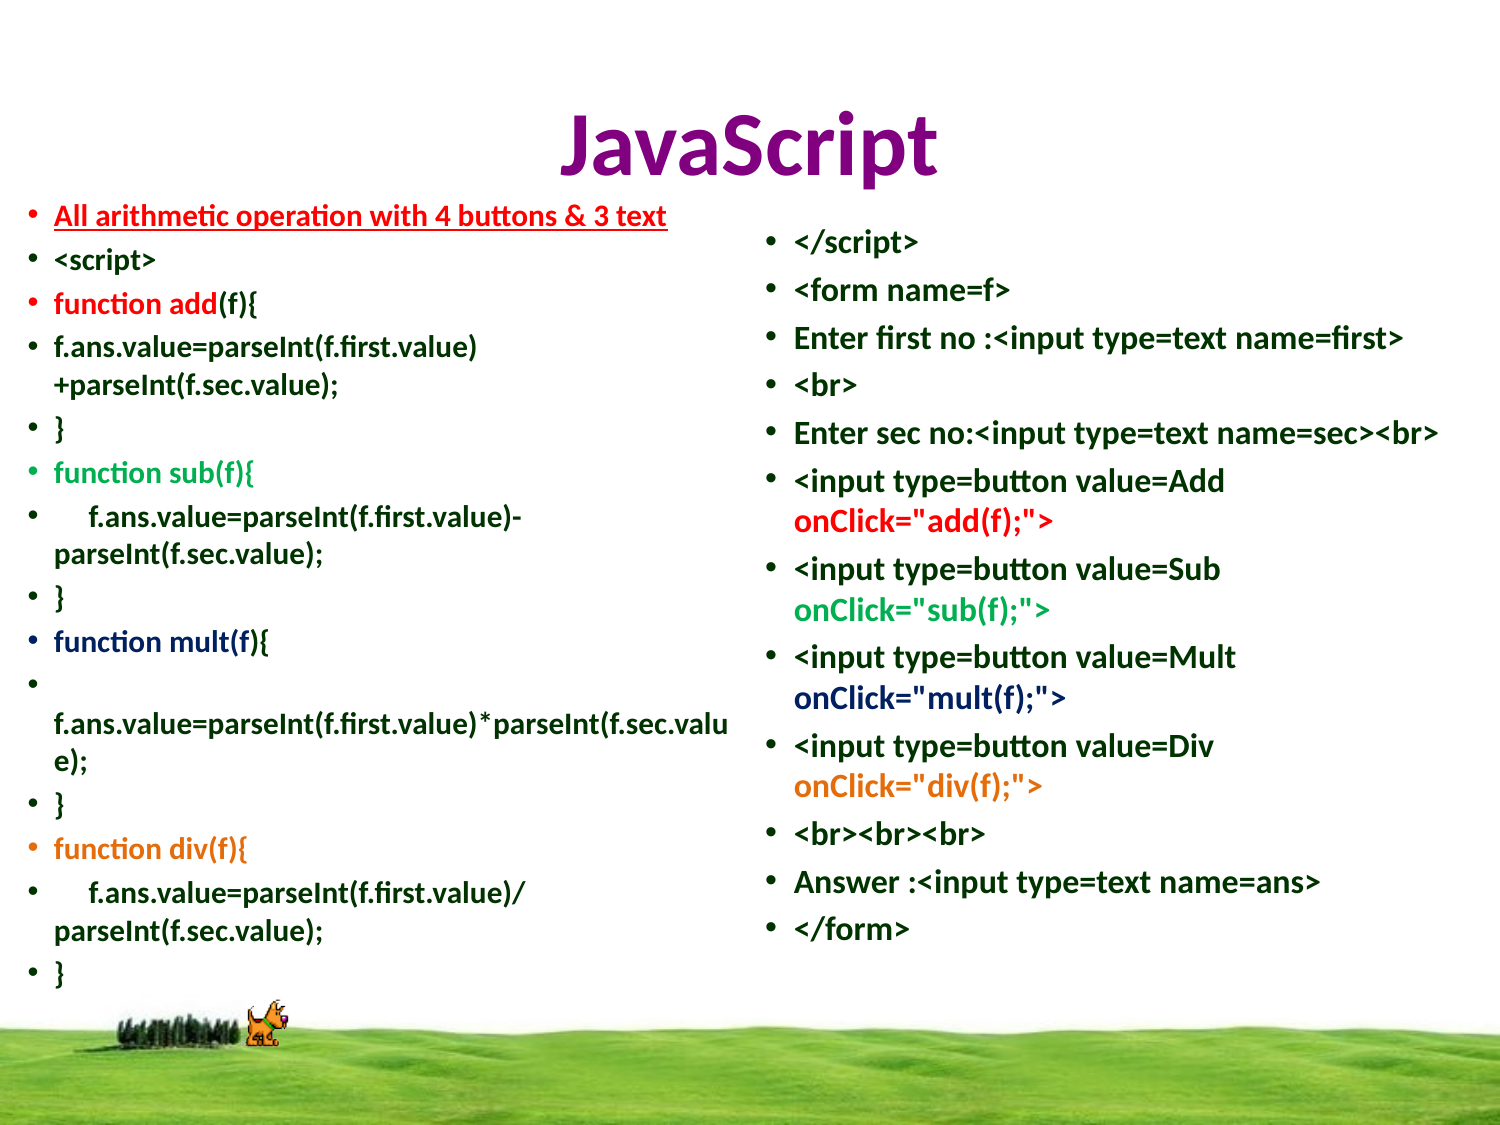

# JavaScript
All arithmetic operation with 4 buttons & 3 text
<script>
function add(f){
f.ans.value=parseInt(f.first.value)+parseInt(f.sec.value);
}
function sub(f){
	f.ans.value=parseInt(f.first.value)-parseInt(f.sec.value);
}
function mult(f){
	f.ans.value=parseInt(f.first.value)*parseInt(f.sec.value);
}
function div(f){
	f.ans.value=parseInt(f.first.value)/parseInt(f.sec.value);
}
</script>
<form name=f>
Enter first no :<input type=text name=first>
<br>
Enter sec no:<input type=text name=sec><br>
<input type=button value=Add onClick="add(f);">
<input type=button value=Sub onClick="sub(f);">
<input type=button value=Mult onClick="mult(f);">
<input type=button value=Div onClick="div(f);">
<br><br><br>
Answer :<input type=text name=ans>
</form>